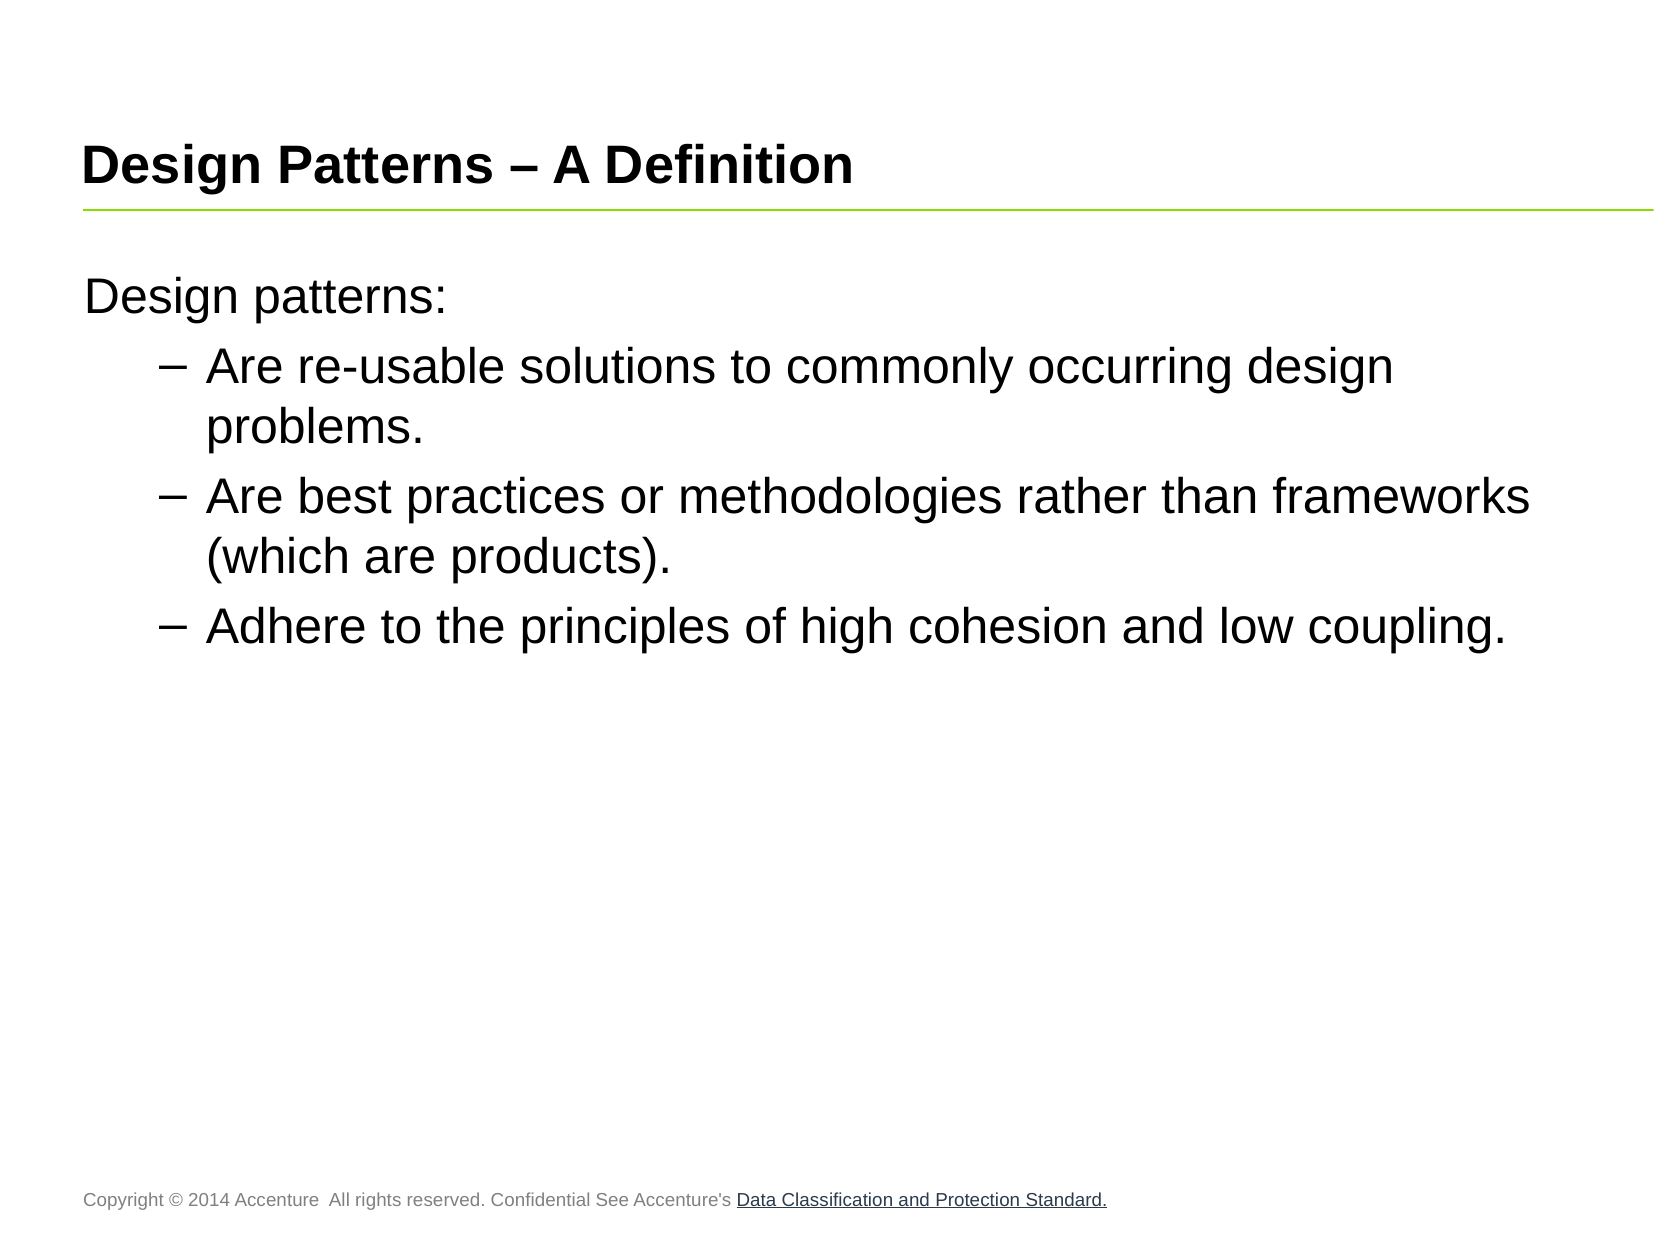

Design Patterns – A Definition
# Design patterns:
Are re-usable solutions to commonly occurring design problems.
Are best practices or methodologies rather than frameworks (which are products).
Adhere to the principles of high cohesion and low coupling.